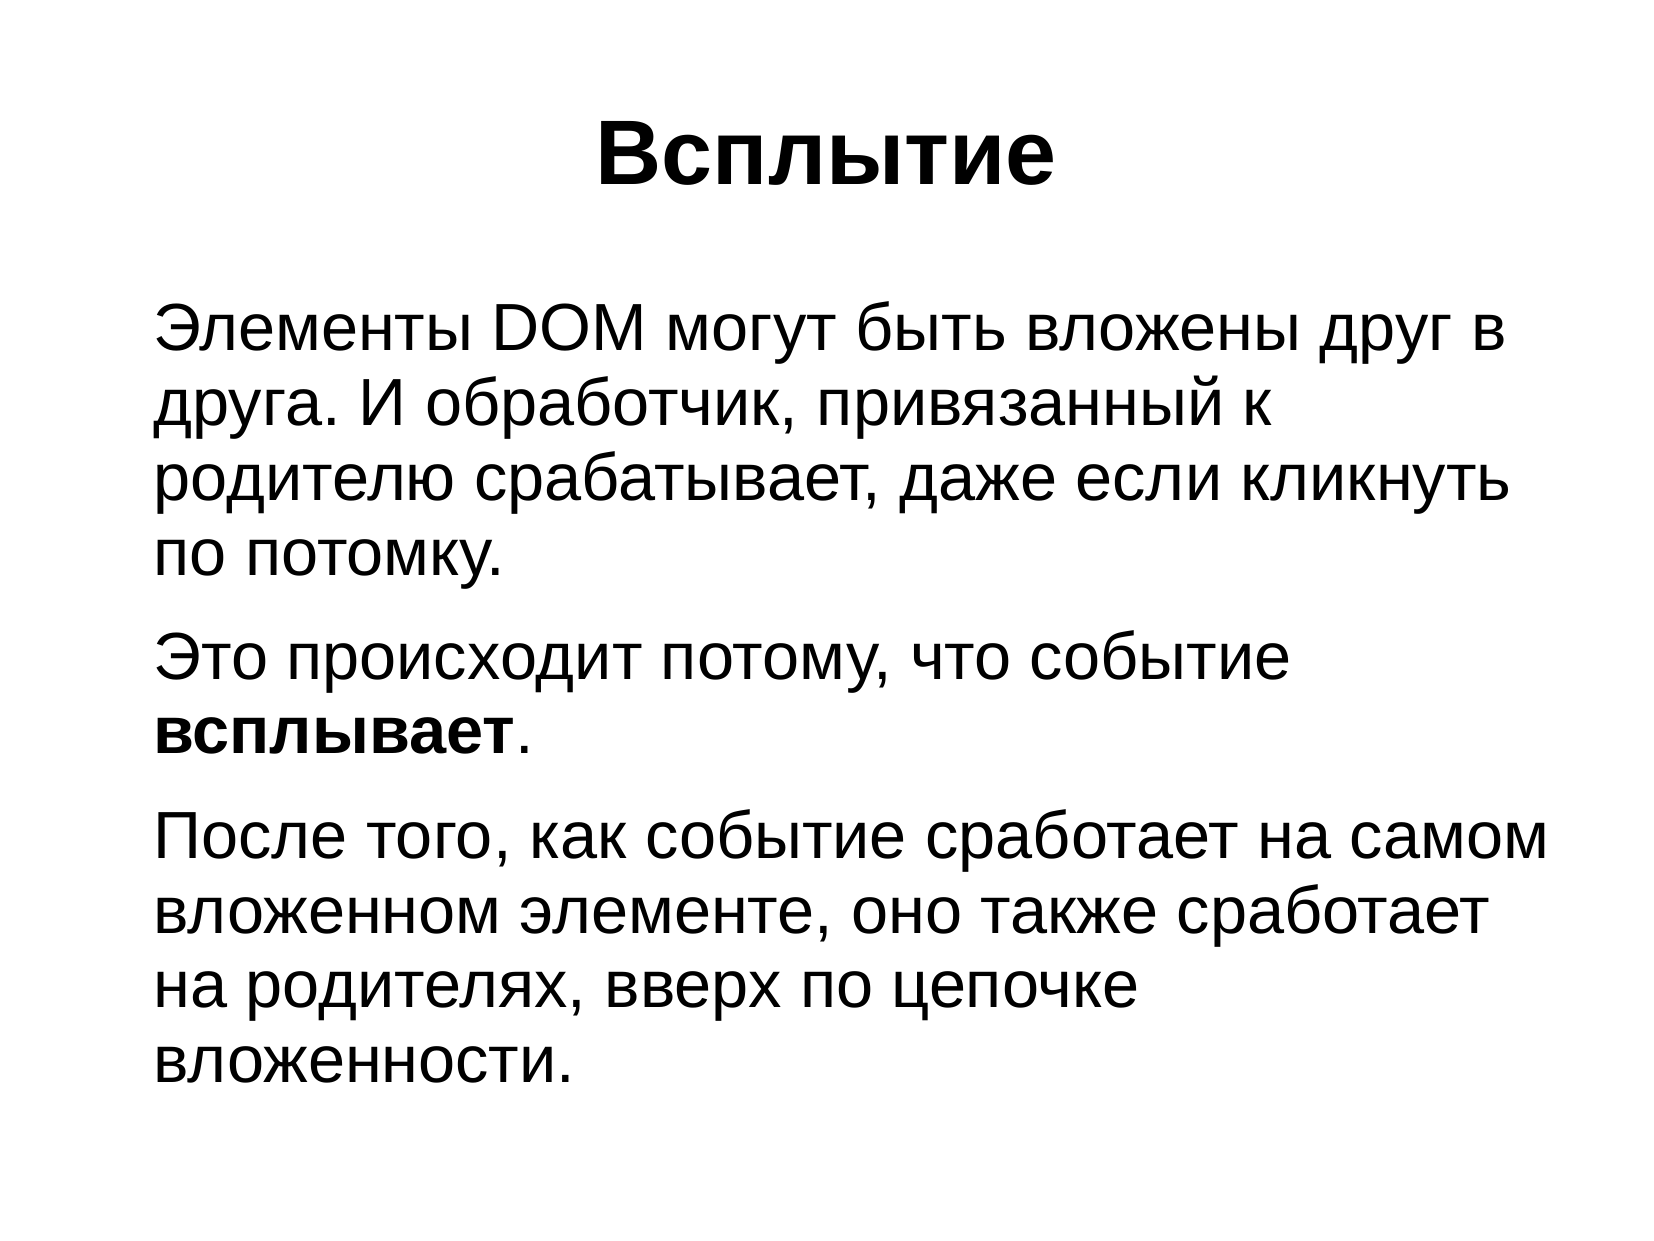

# Всплытие
Элементы DOM могут быть вложены друг в друга. И обработчик, привязанный к родителю срабатывает, даже если кликнуть по потомку.
Это происходит потому, что событие всплывает.
После того, как событие сработает на самом вложенном элементе, оно также сработает на родителях, вверх по цепочке вложенности.